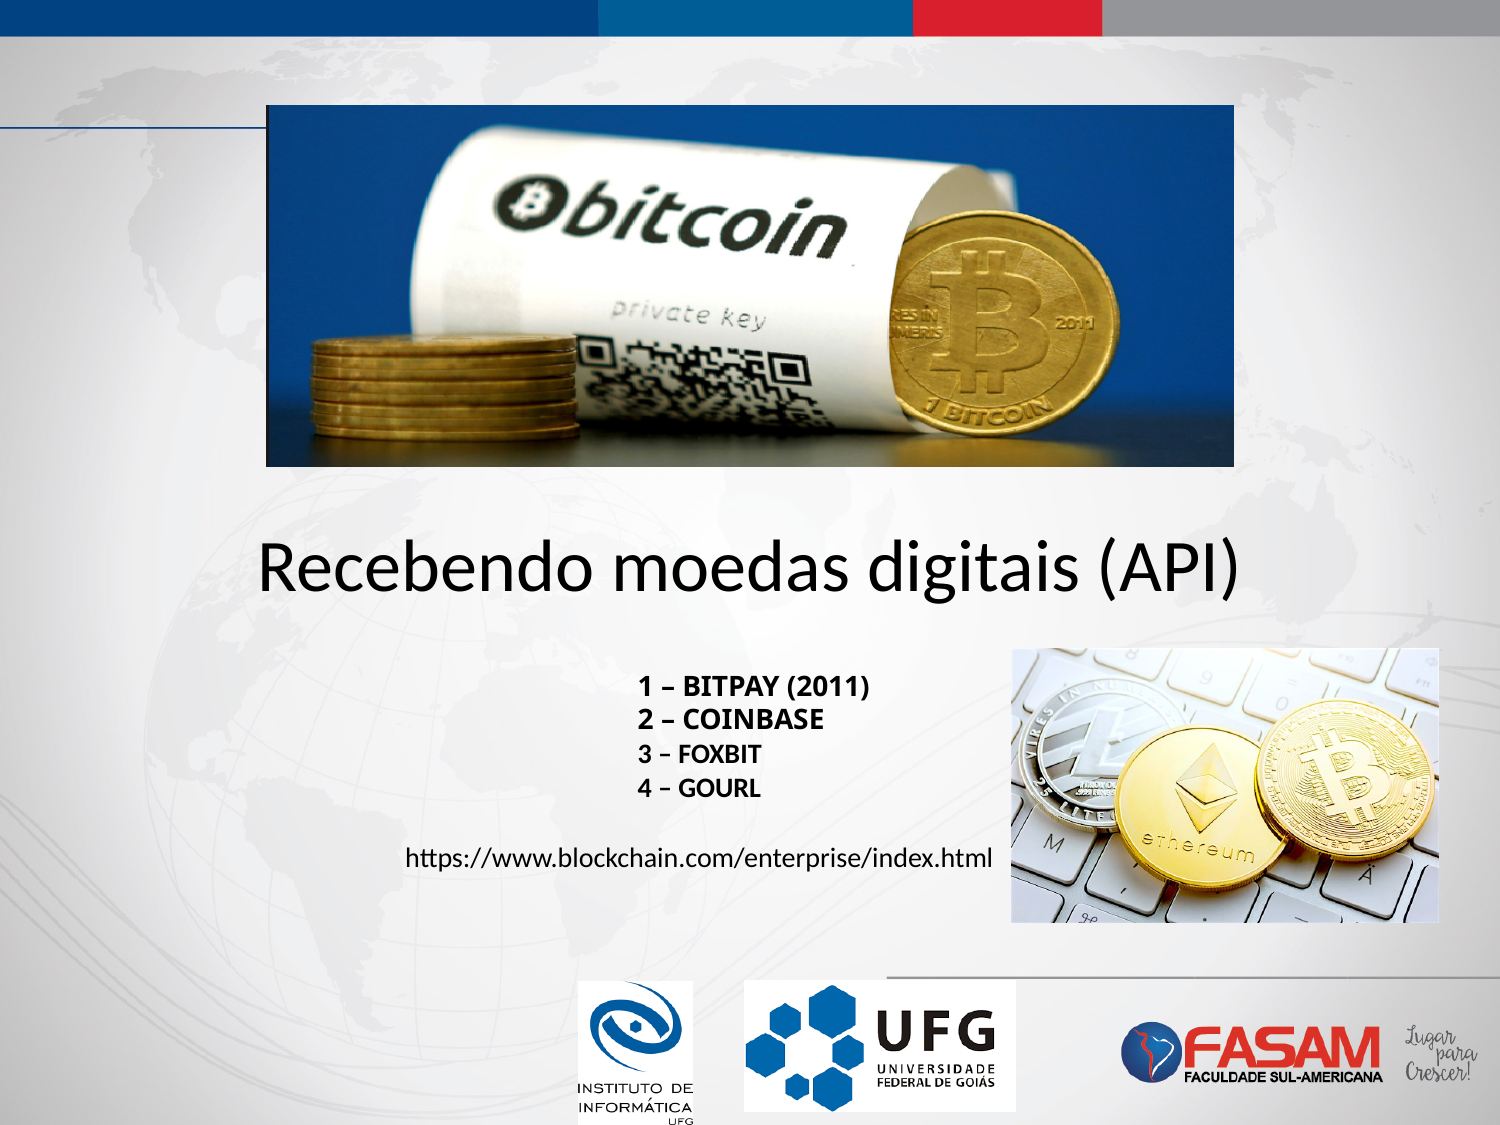

# Recebendo moedas digitais (API)
1 – BITPAY (2011)
2 – COINBASE
3 – FOXBIT
4 – GOURL
https://www.blockchain.com/enterprise/index.html